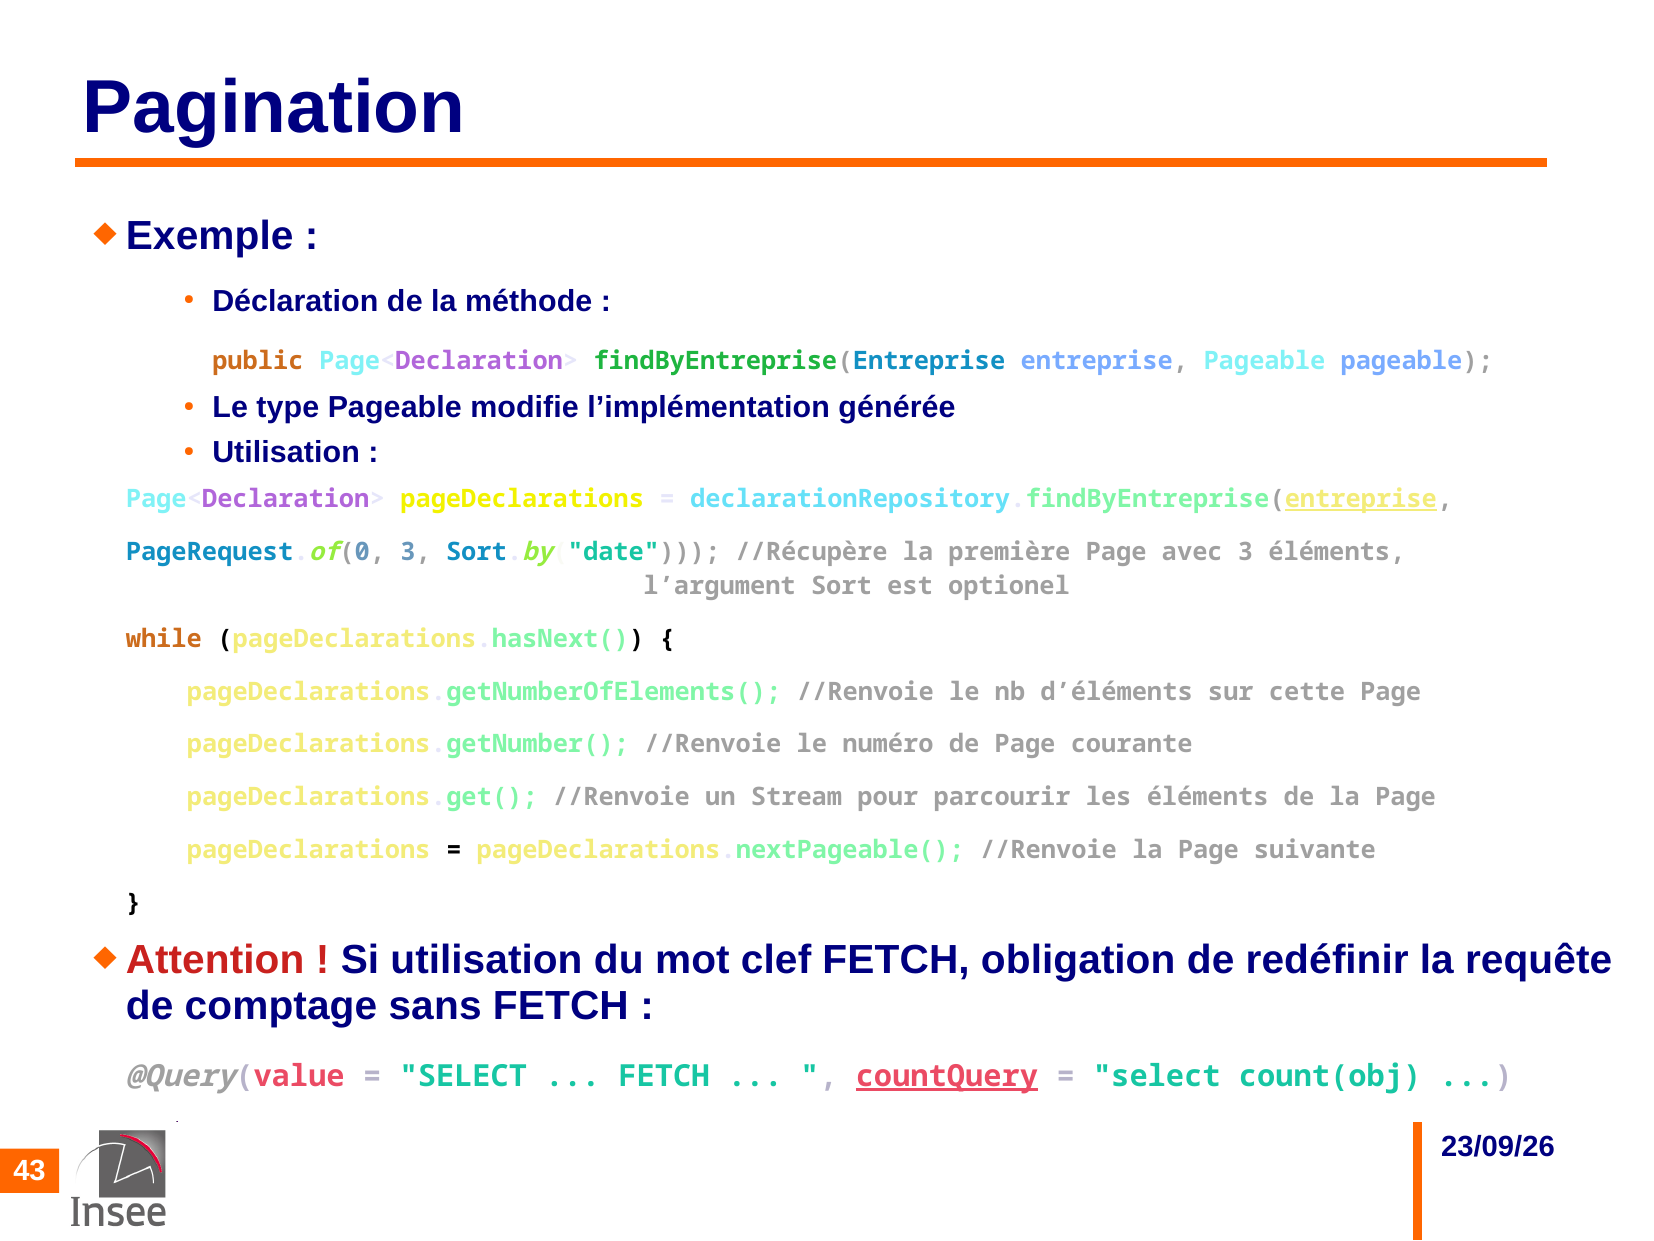

# Pagination
Exemple :
Déclaration de la méthode :
public Page<Declaration> findByEntreprise(Entreprise entreprise, Pageable pageable);
Le type Pageable modifie l’implémentation générée
Utilisation :
Page<Declaration> pageDeclarations = declarationRepository.findByEntreprise(entreprise,
PageRequest.of(0, 3, Sort.by("date"))); //Récupère la première Page avec 3 éléments, l’argument Sort est optionel
while (pageDeclarations.hasNext()) {
 pageDeclarations.getNumberOfElements(); //Renvoie le nb d’éléments sur cette Page
 pageDeclarations.getNumber(); //Renvoie le numéro de Page courante
 pageDeclarations.get(); //Renvoie un Stream pour parcourir les éléments de la Page
 pageDeclarations = pageDeclarations.nextPageable(); //Renvoie la Page suivante
}
Attention ! Si utilisation du mot clef FETCH, obligation de redéfinir la requête de comptage sans FETCH :
@Query(value = "SELECT ... FETCH ... ", countQuery = "select count(obj) ...)
43